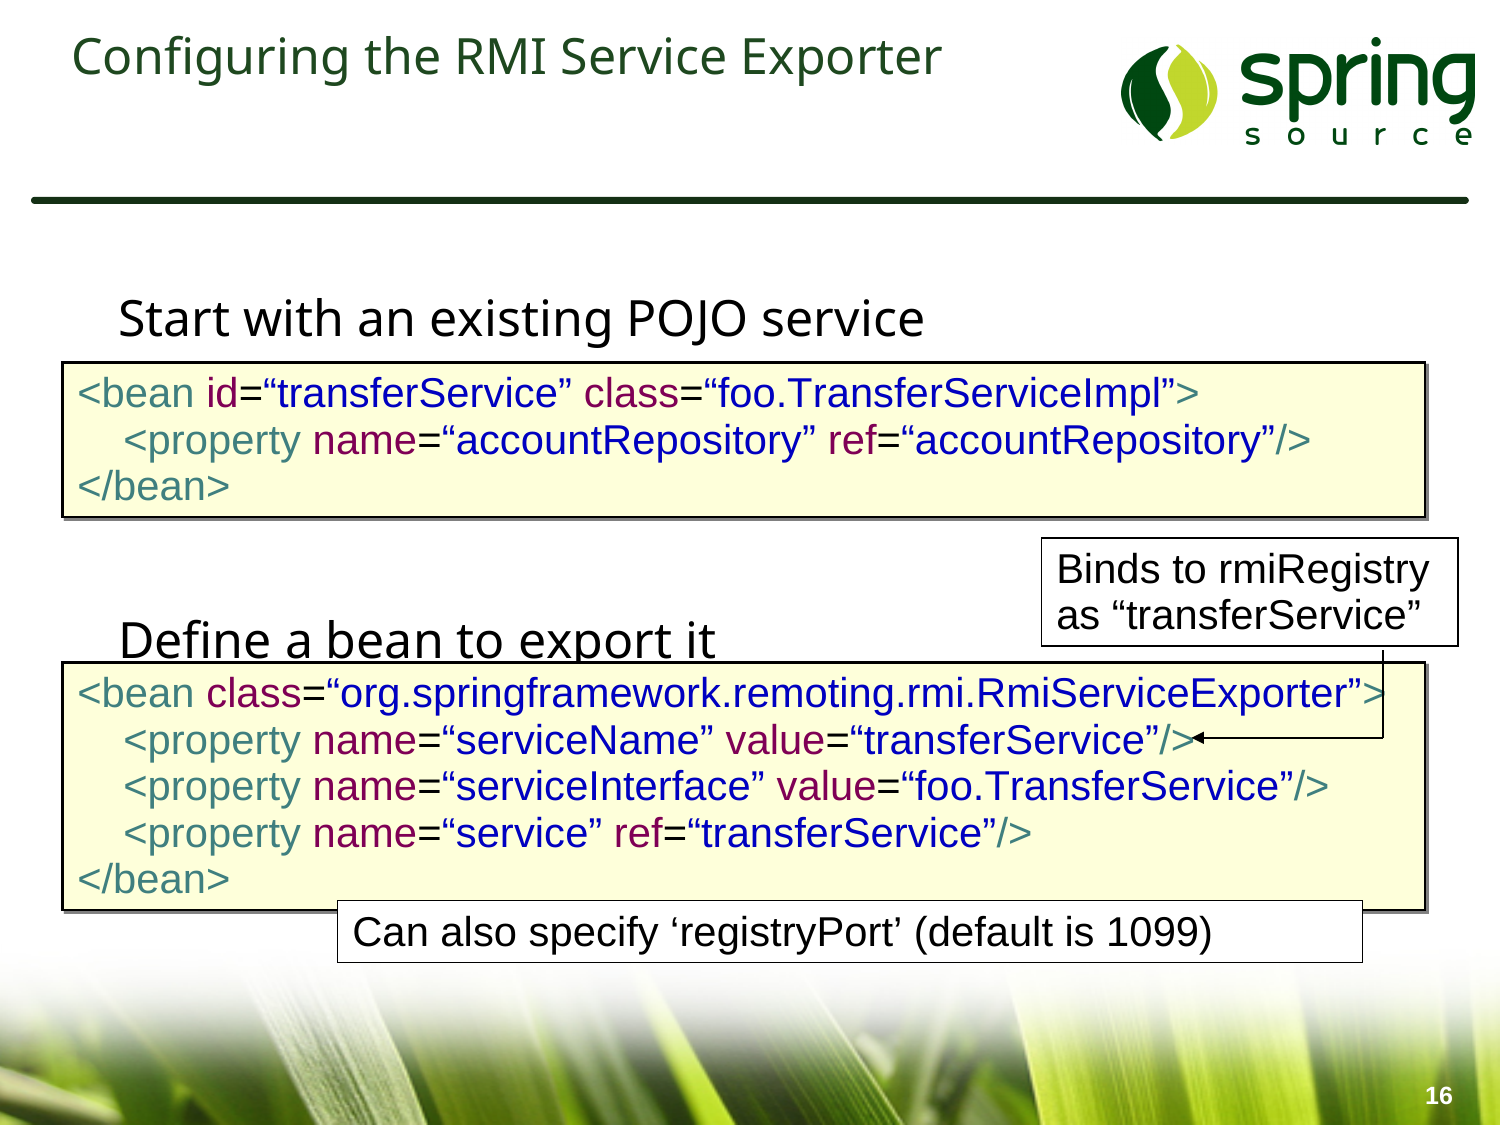

# Configuring the RMI Service Exporter
Start with an existing POJO service
Define a bean to export it
<bean id=“transferService” class=“foo.TransferServiceImpl”>
 <property name=“accountRepository” ref=“accountRepository”/>
</bean>
Binds to rmiRegistry as “transferService”
<bean class=“org.springframework.remoting.rmi.RmiServiceExporter”>
 <property name=“serviceName” value=“transferService”/>
 <property name=“serviceInterface” value=“foo.TransferService”/>
 <property name=“service” ref=“transferService”/>
</bean>
Can also specify ‘registryPort’ (default is 1099)